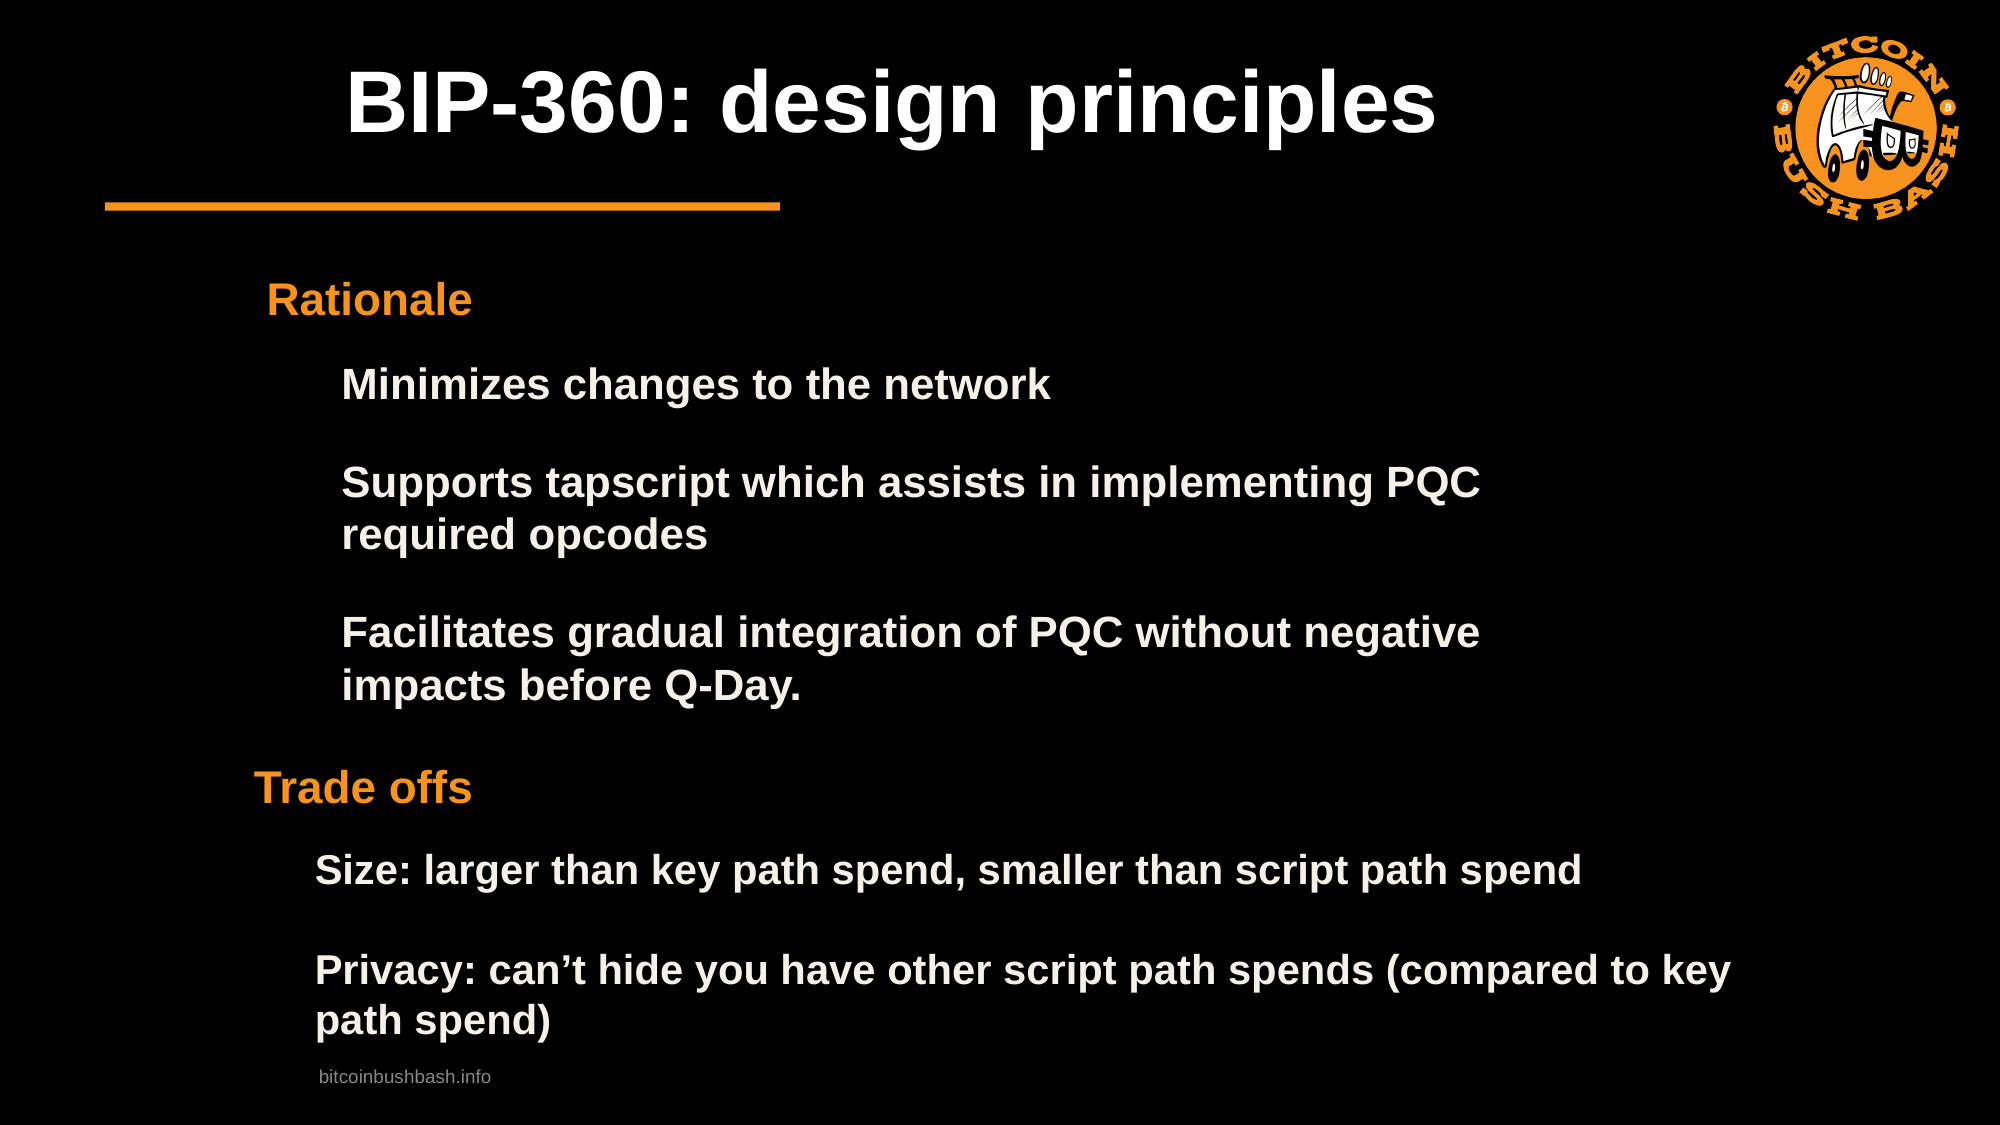

BIP-360: design principles
Rationale
Minimizes changes to the network
Supports tapscript which assists in implementing PQC required opcodes
Facilitates gradual integration of PQC without negative impacts before Q-Day.
Trade offs
Size: larger than key path spend, smaller than script path spend
Privacy: can’t hide you have other script path spends (compared to key path spend)
bitcoinbushbash.info